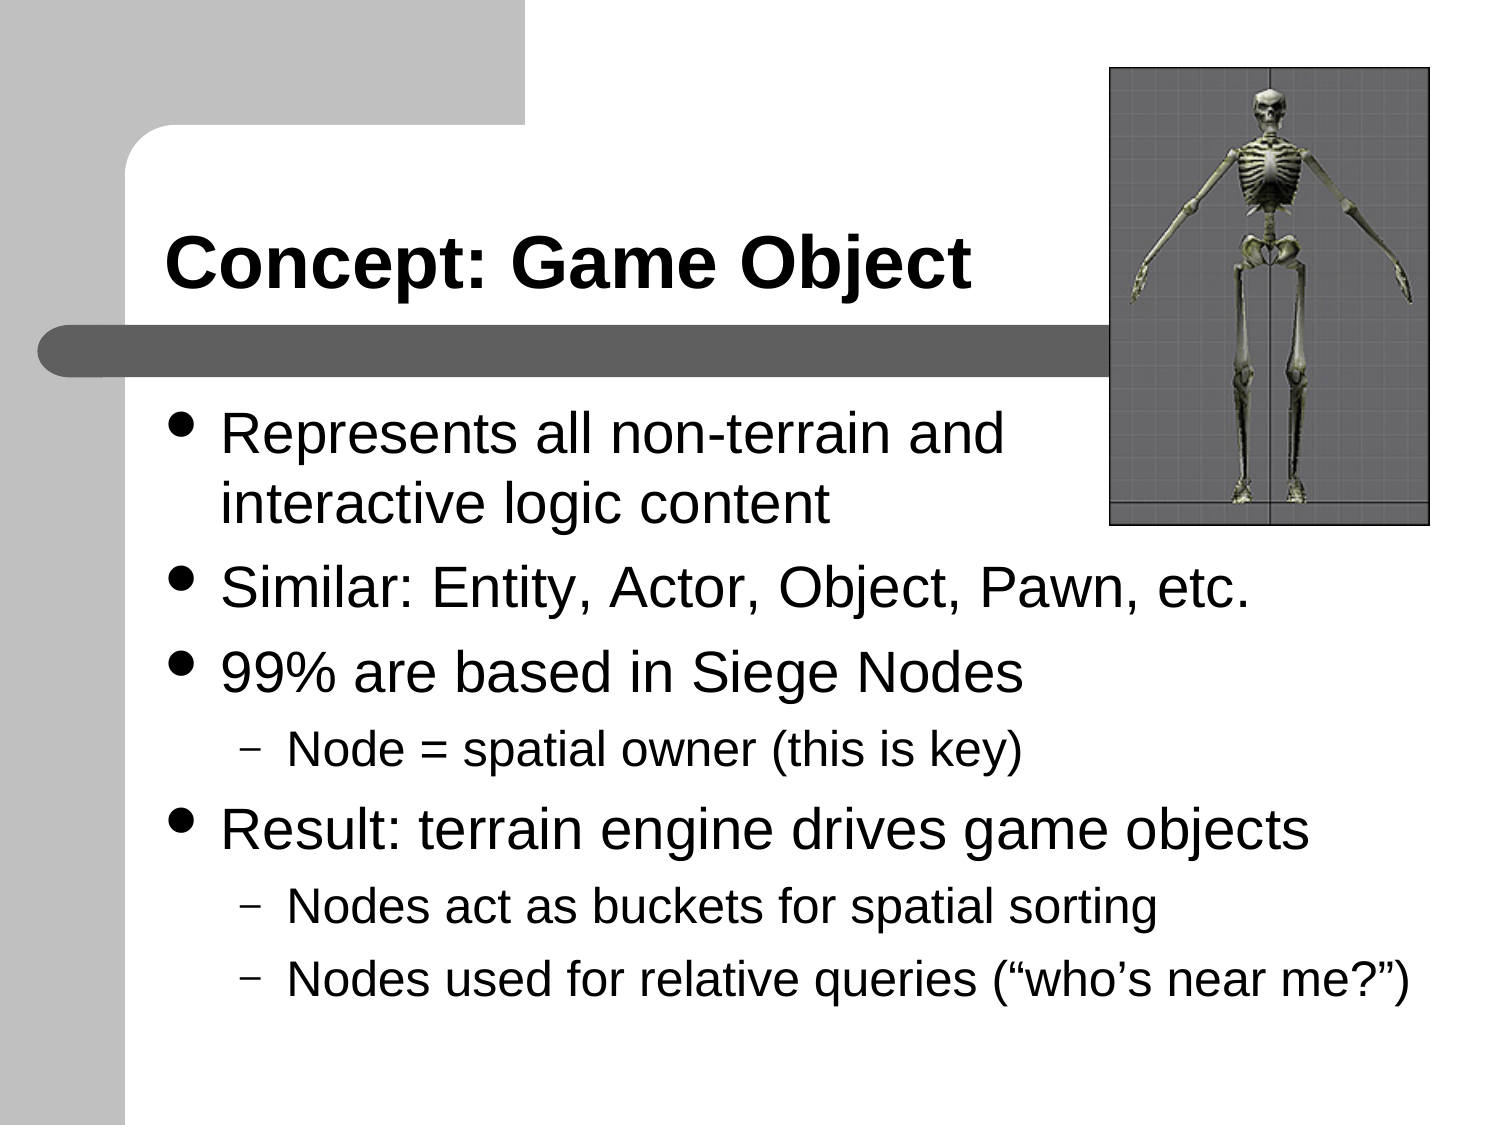

# Concept: Game Object
Represents all non-terrain and
interactive logic content
Similar: Entity, Actor, Object, Pawn, etc.
99% are based in Siege Nodes
Node = spatial owner (this is key)
Result: terrain engine drives game objects
Nodes act as buckets for spatial sorting
Nodes used for relative queries (“who’s near me?”)